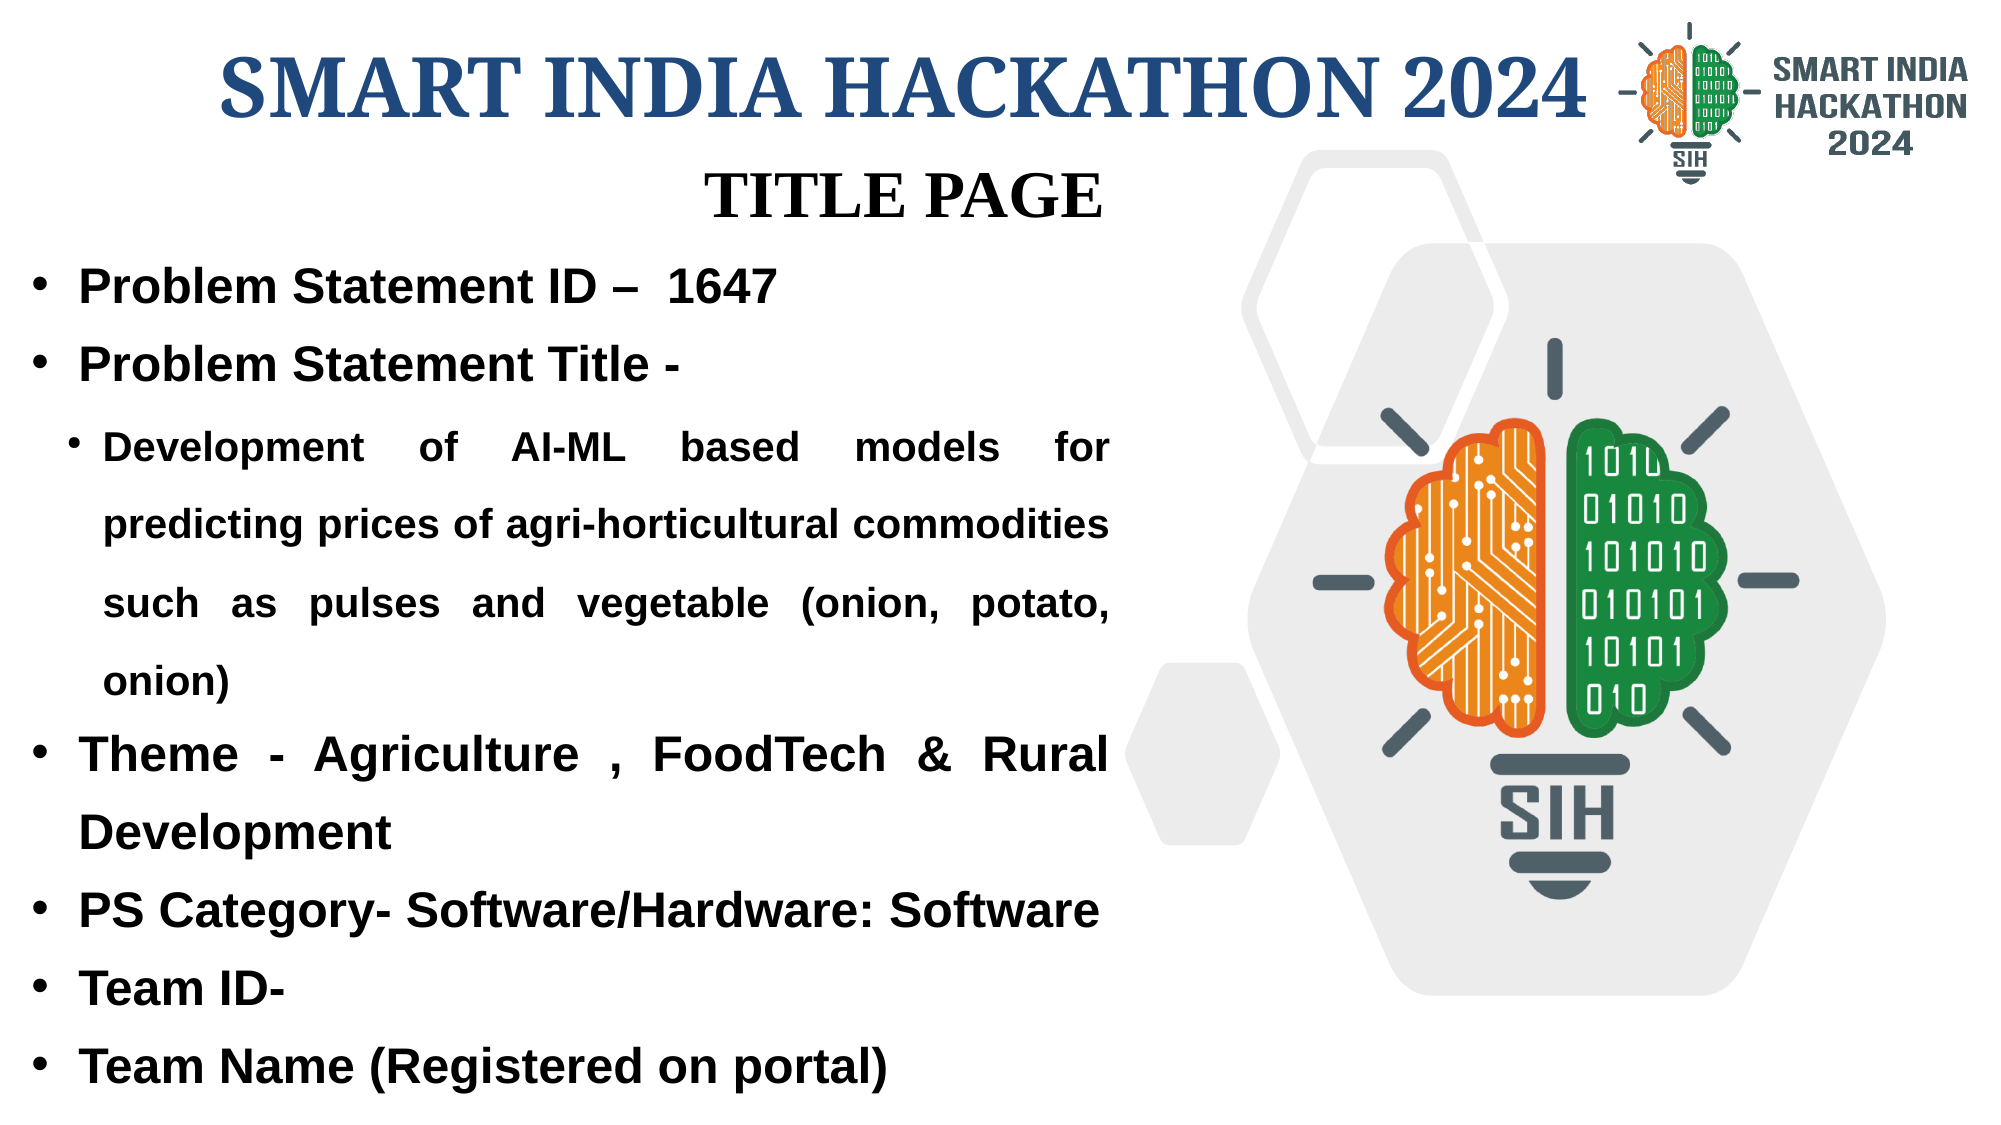

SMART INDIA HACKATHON 2024
# TITLE PAGE
Problem Statement ID – 1647
Problem Statement Title -
Development of AI-ML based models for predicting prices of agri-horticultural commodities such as pulses and vegetable (onion, potato, onion)
Theme - Agriculture , FoodTech & Rural Development
PS Category- Software/Hardware: Software
Team ID-
Team Name (Registered on portal)